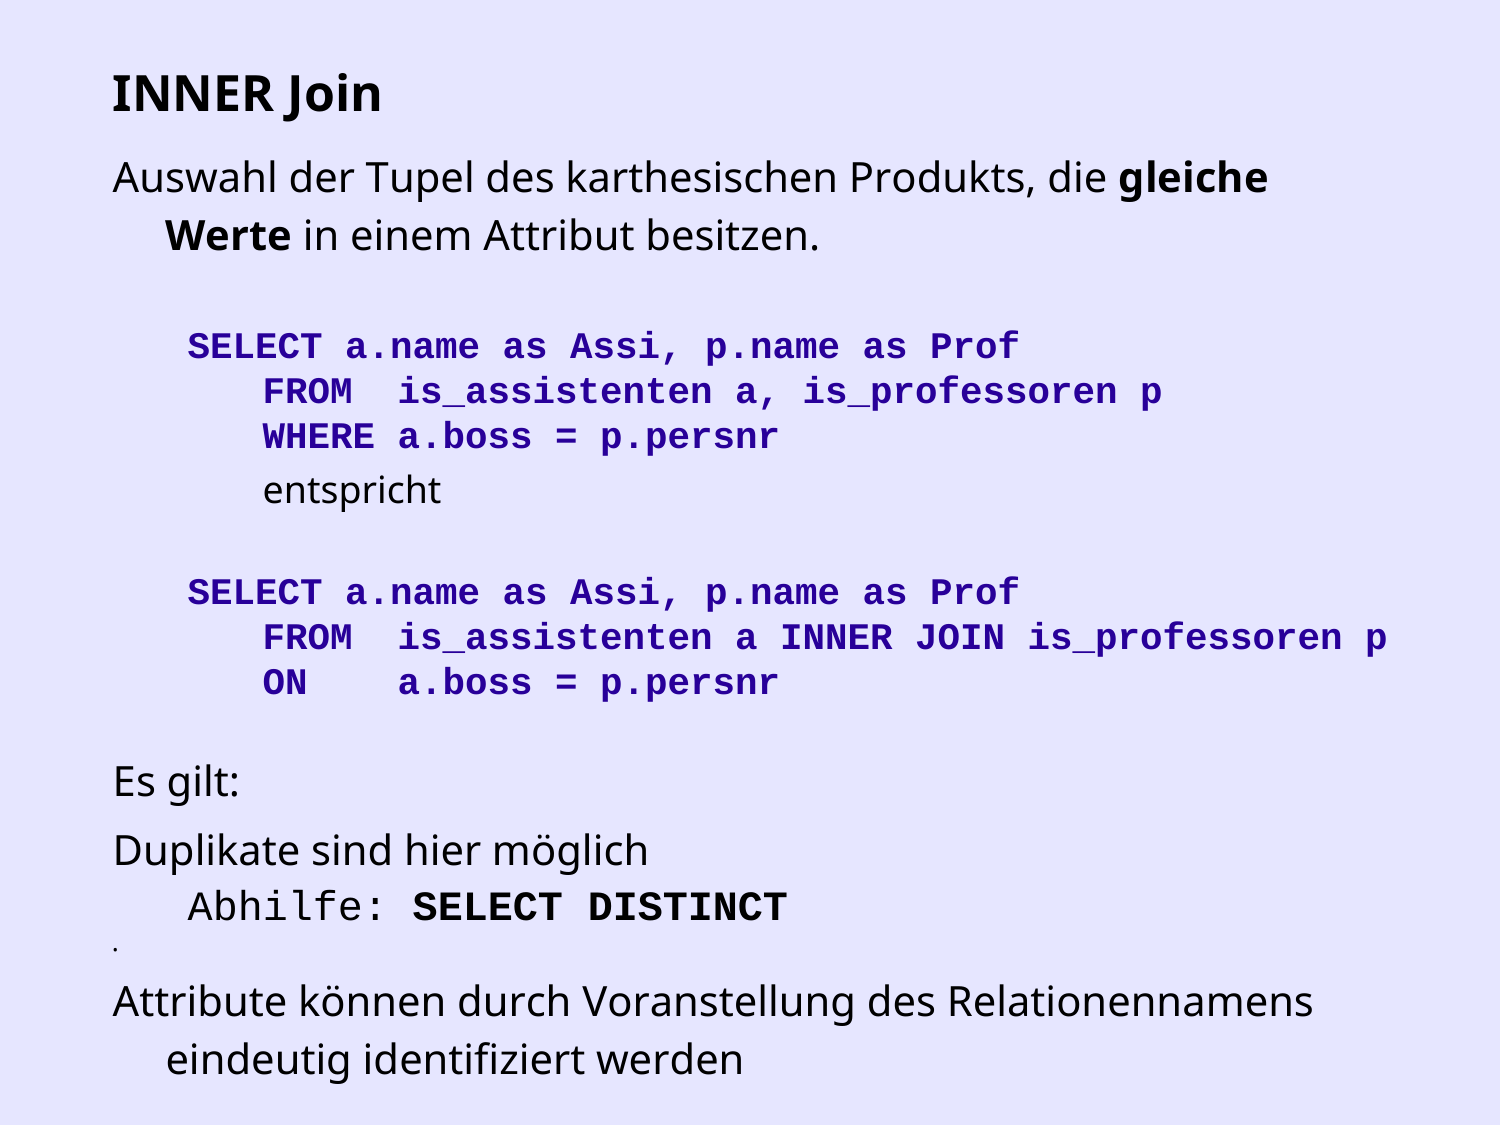

# INNER Join
Auswahl der Tupel des karthesischen Produkts, die gleiche Werte in einem Attribut besitzen.
SELECT a.name as Assi, p.name as Prof
FROM is_assistenten a, is_professoren p
WHERE a.boss = p.persnr
entspricht
SELECT a.name as Assi, p.name as Prof
FROM is_assistenten a INNER JOIN is_professoren p
ON a.boss = p.persnr
Es gilt:
Duplikate sind hier möglich
Abhilfe: SELECT DISTINCT
•
Attribute können durch Voranstellung des Relationennamens eindeutig identifiziert werden